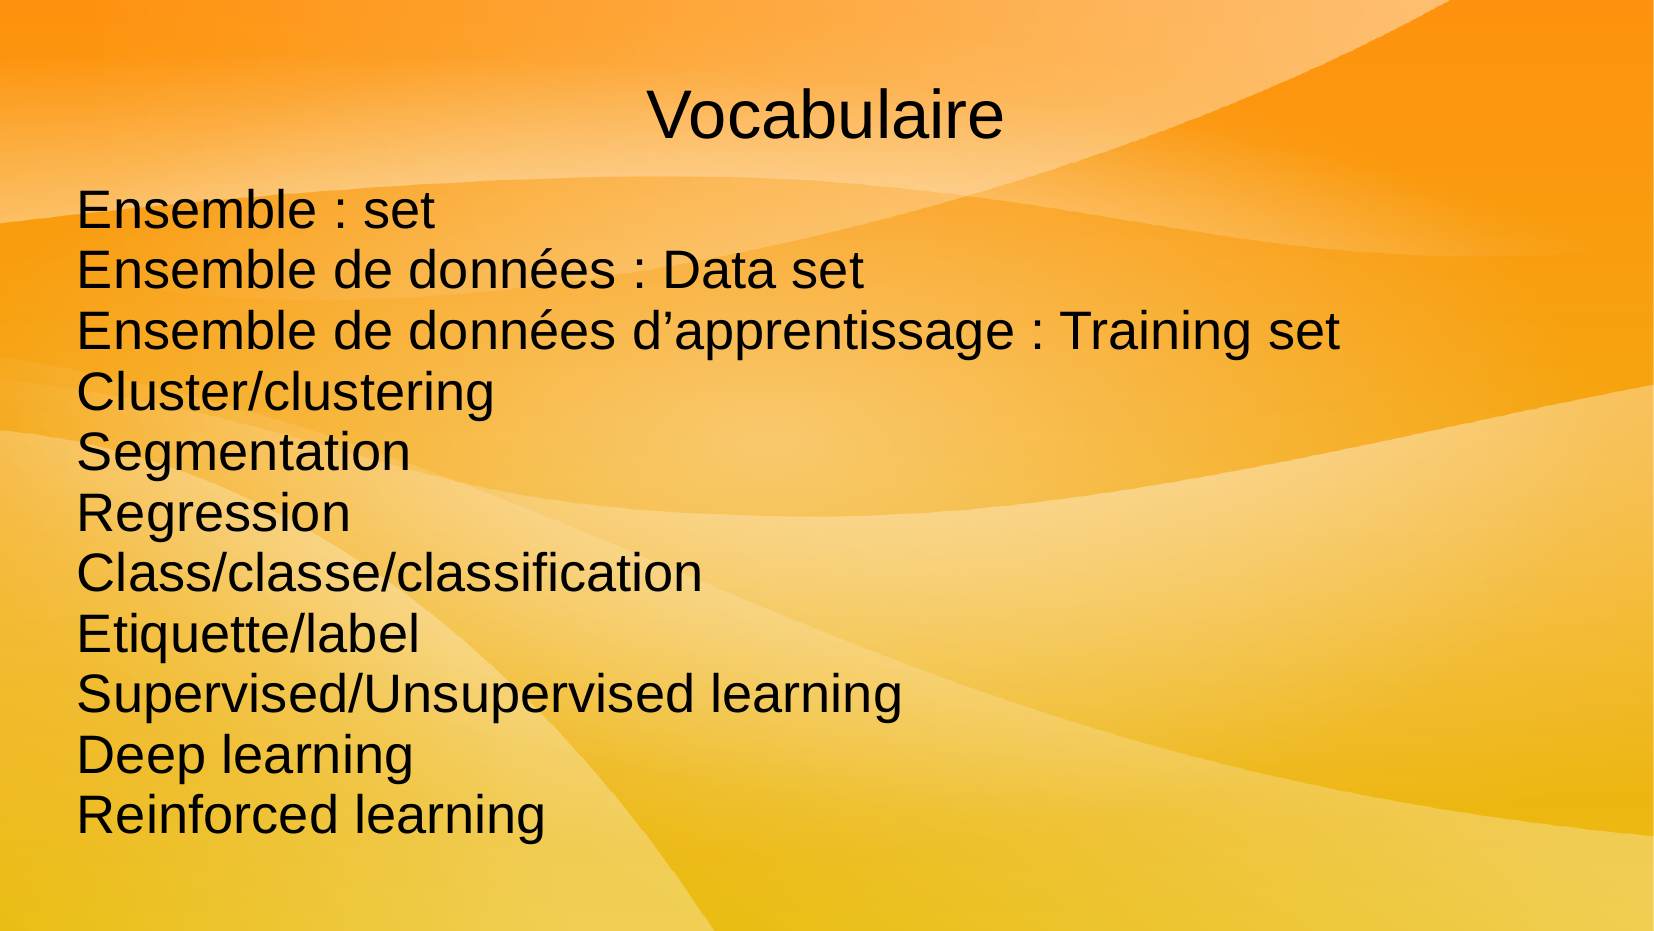

# Vocabulaire
Ensemble : set
Ensemble de données : Data set
Ensemble de données d’apprentissage : Training set
Cluster/clustering
Segmentation
Regression
Class/classe/classification
Etiquette/label
Supervised/Unsupervised learning
Deep learning
Reinforced learning